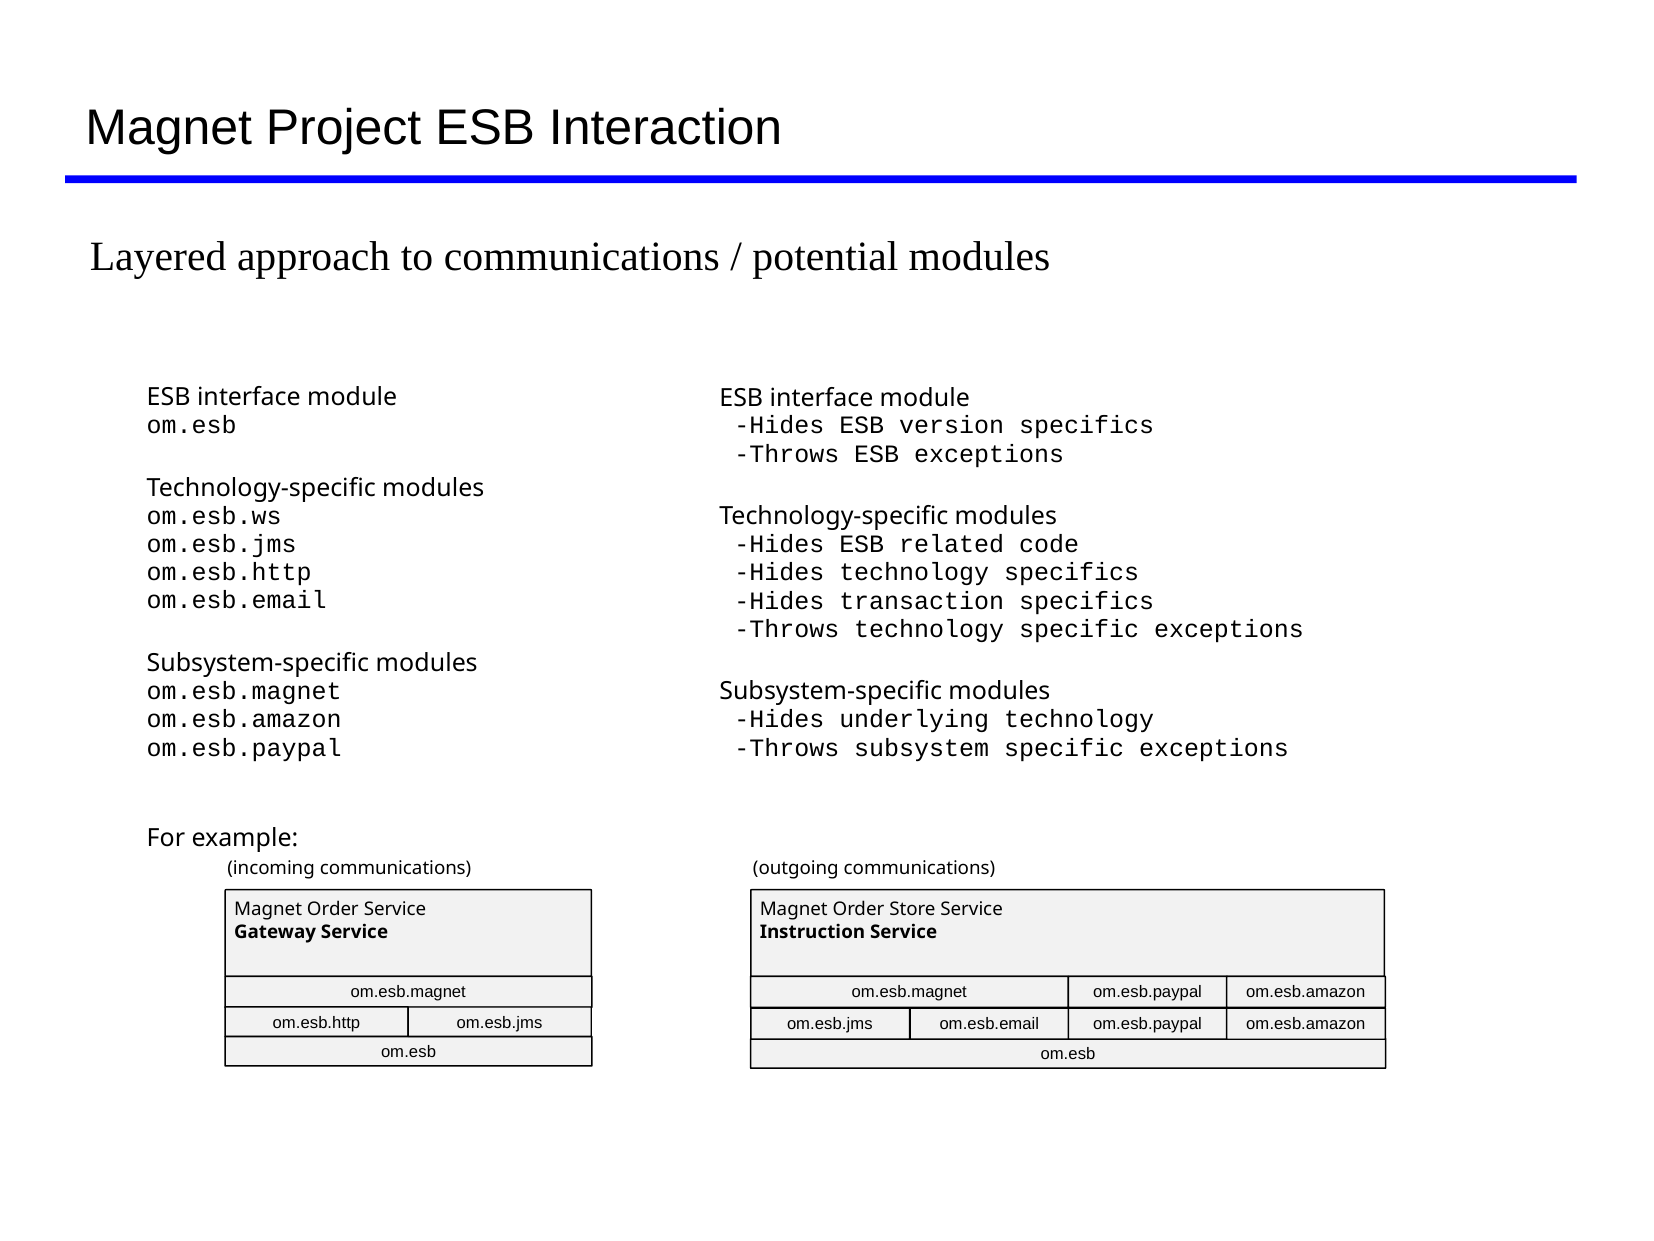

Magnet Project ESB Interaction
# Layered approach to communications / potential modules
ESB interface module
om.esb
Technology-specific modules
om.esb.ws
om.esb.jms
om.esb.http
om.esb.email
Subsystem-specific modules
om.esb.magnet
om.esb.amazon
om.esb.paypal
For example:
ESB interface module
 -Hides ESB version specifics
 -Throws ESB exceptions
Technology-specific modules
 -Hides ESB related code
 -Hides technology specifics
 -Hides transaction specifics
 -Throws technology specific exceptions
Subsystem-specific modules
 -Hides underlying technology
 -Throws subsystem specific exceptions
(incoming communications)
(outgoing communications)
Magnet Order Service
Gateway Service
Magnet Order Store Service
Instruction Service
om.esb.magnet
om.esb.magnet
om.esb.paypal
om.esb.amazon
om.esb.http
om.esb.jms
om.esb.jms
om.esb.email
om.esb.paypal
om.esb.amazon
om.esb
om.esb